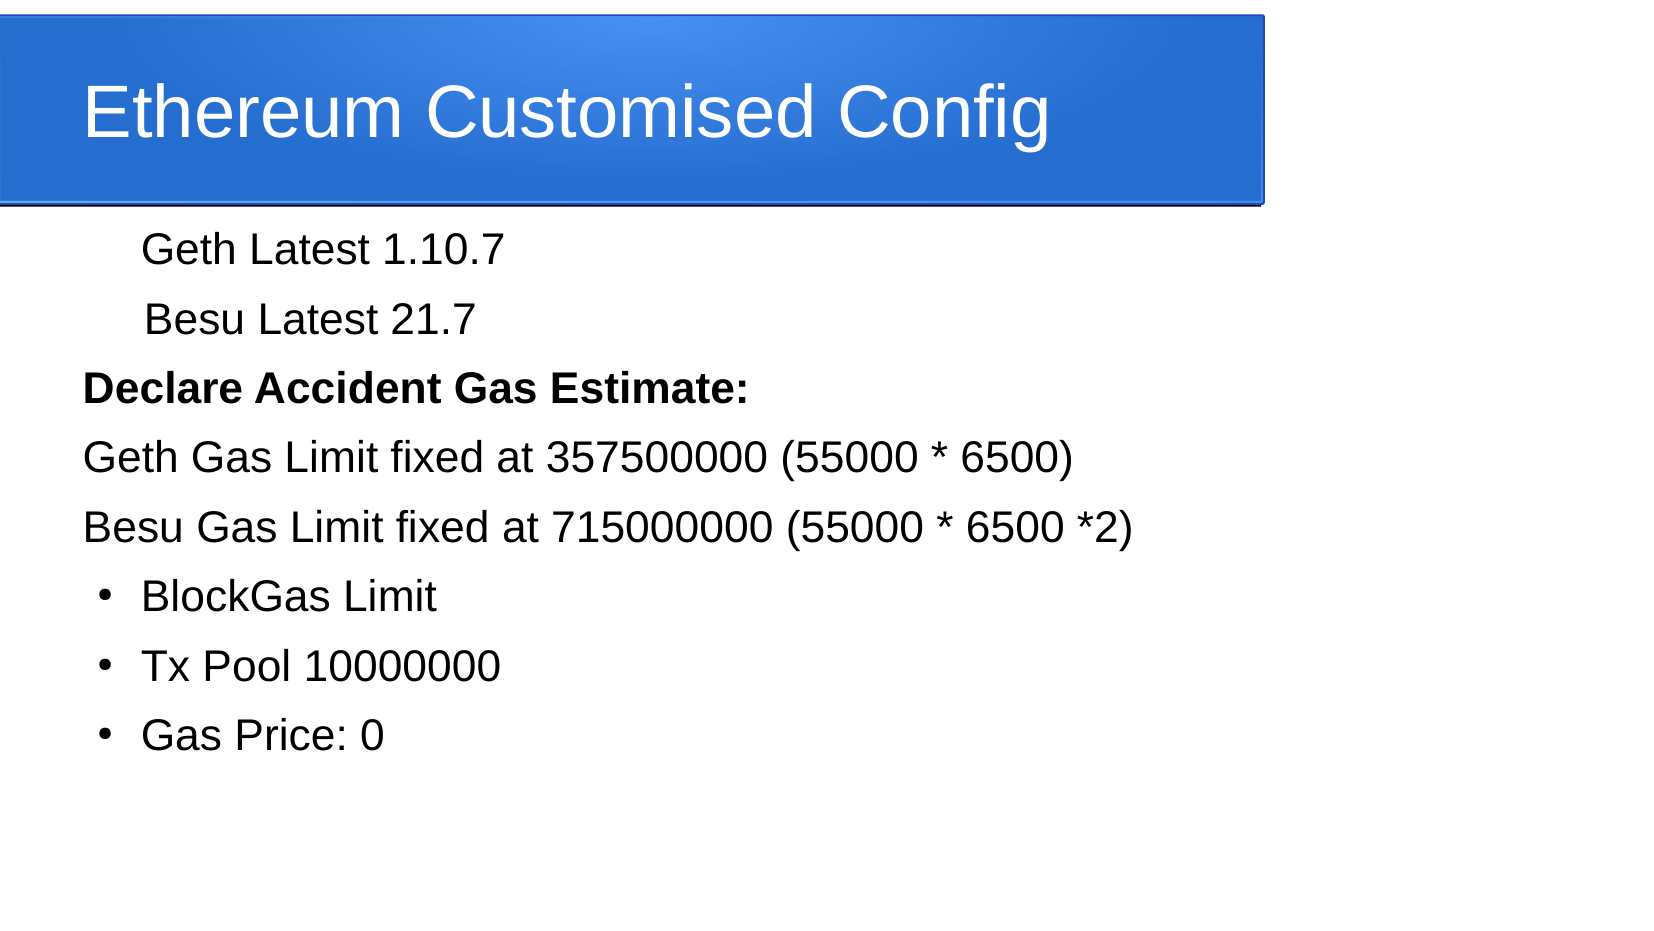

# Ethereum Customised Config
Geth Latest 1.10.7
 Besu Latest 21.7
Declare Accident Gas Estimate:
Geth Gas Limit fixed at 357500000 (55000 * 6500)
Besu Gas Limit fixed at 715000000 (55000 * 6500 *2)
BlockGas Limit
Tx Pool 10000000
Gas Price: 0